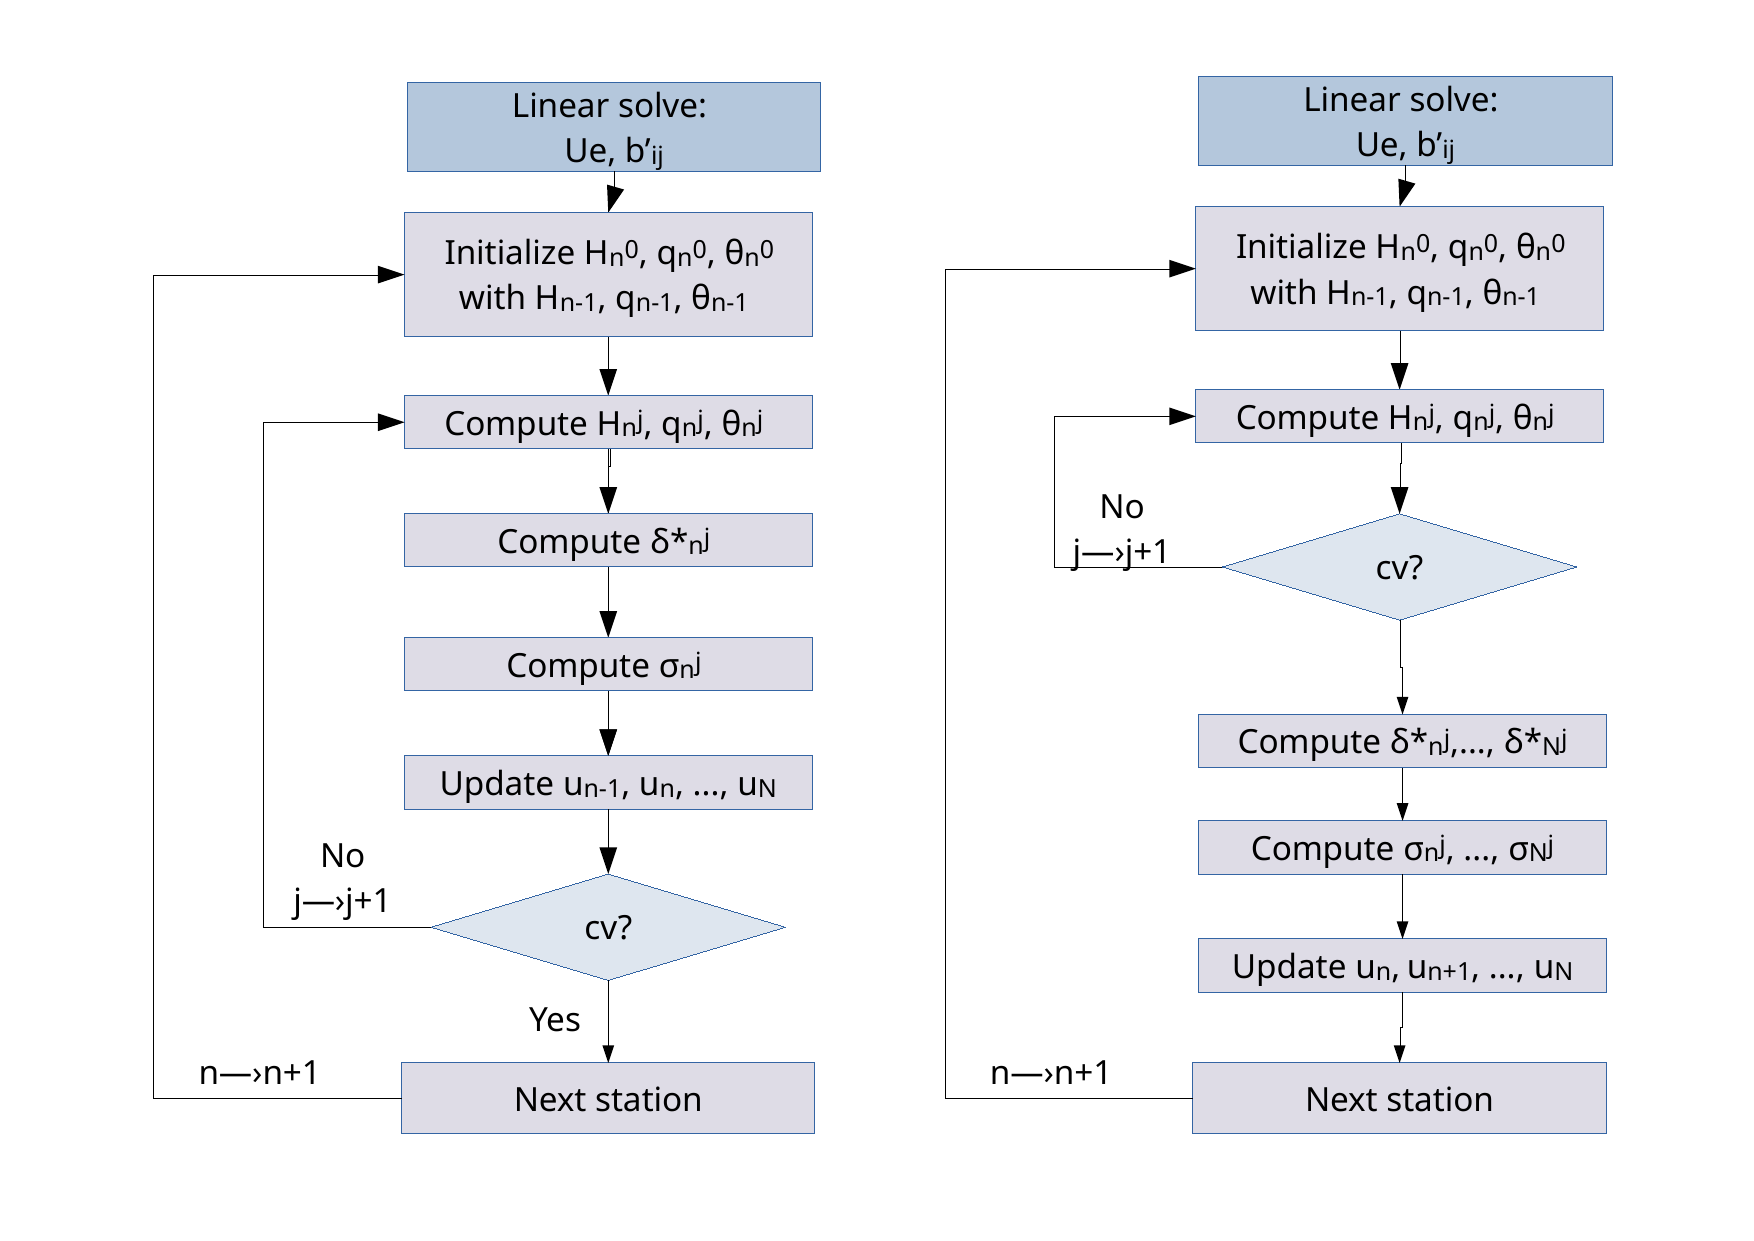

Inverse BL method – station n
Linear solve:
Ue, b’ij
Linear solve:
Ue, b’ij
 Initialize Hn0, qn0, θn0
with Hn-1, qn-1, θn-1
 Initialize Hn0, qn0, θn0
with Hn-1, qn-1, θn-1
Compute Hnj, qnj, θnj
Compute Hnj, qnj, θnj
No
j—›j+1
Compute δ*nj
cv?
Compute σnj
Compute δ*nj,..., δ*Nj
Update un-1, un, ..., uN
Compute σnj, ..., σNj
No
j—›j+1
cv?
Update un, un+1, ..., uN
Yes
n—›n+1
n—›n+1
Next station
Next station